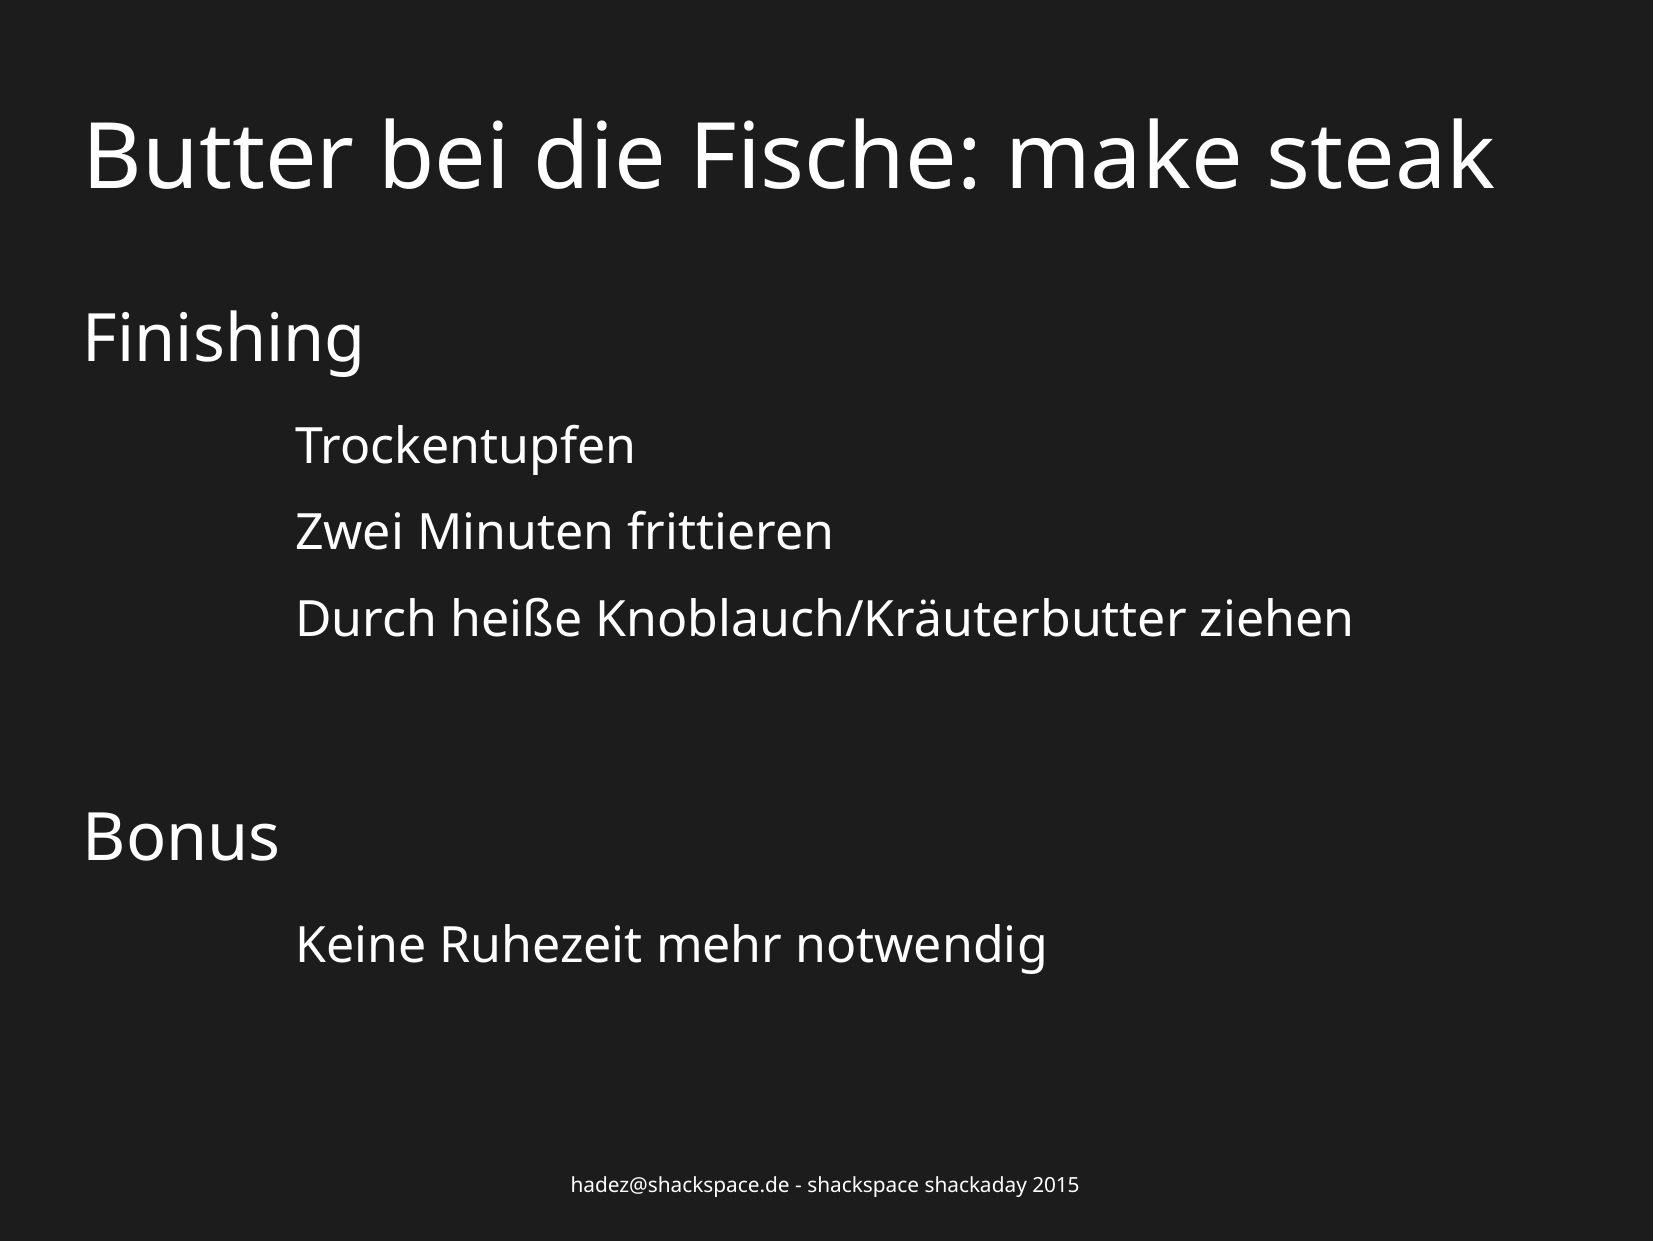

# Butter bei die Fische: make steak
Finishing
Trockentupfen
Zwei Minuten frittieren
Durch heiße Knoblauch/Kräuterbutter ziehen
Bonus
Keine Ruhezeit mehr notwendig